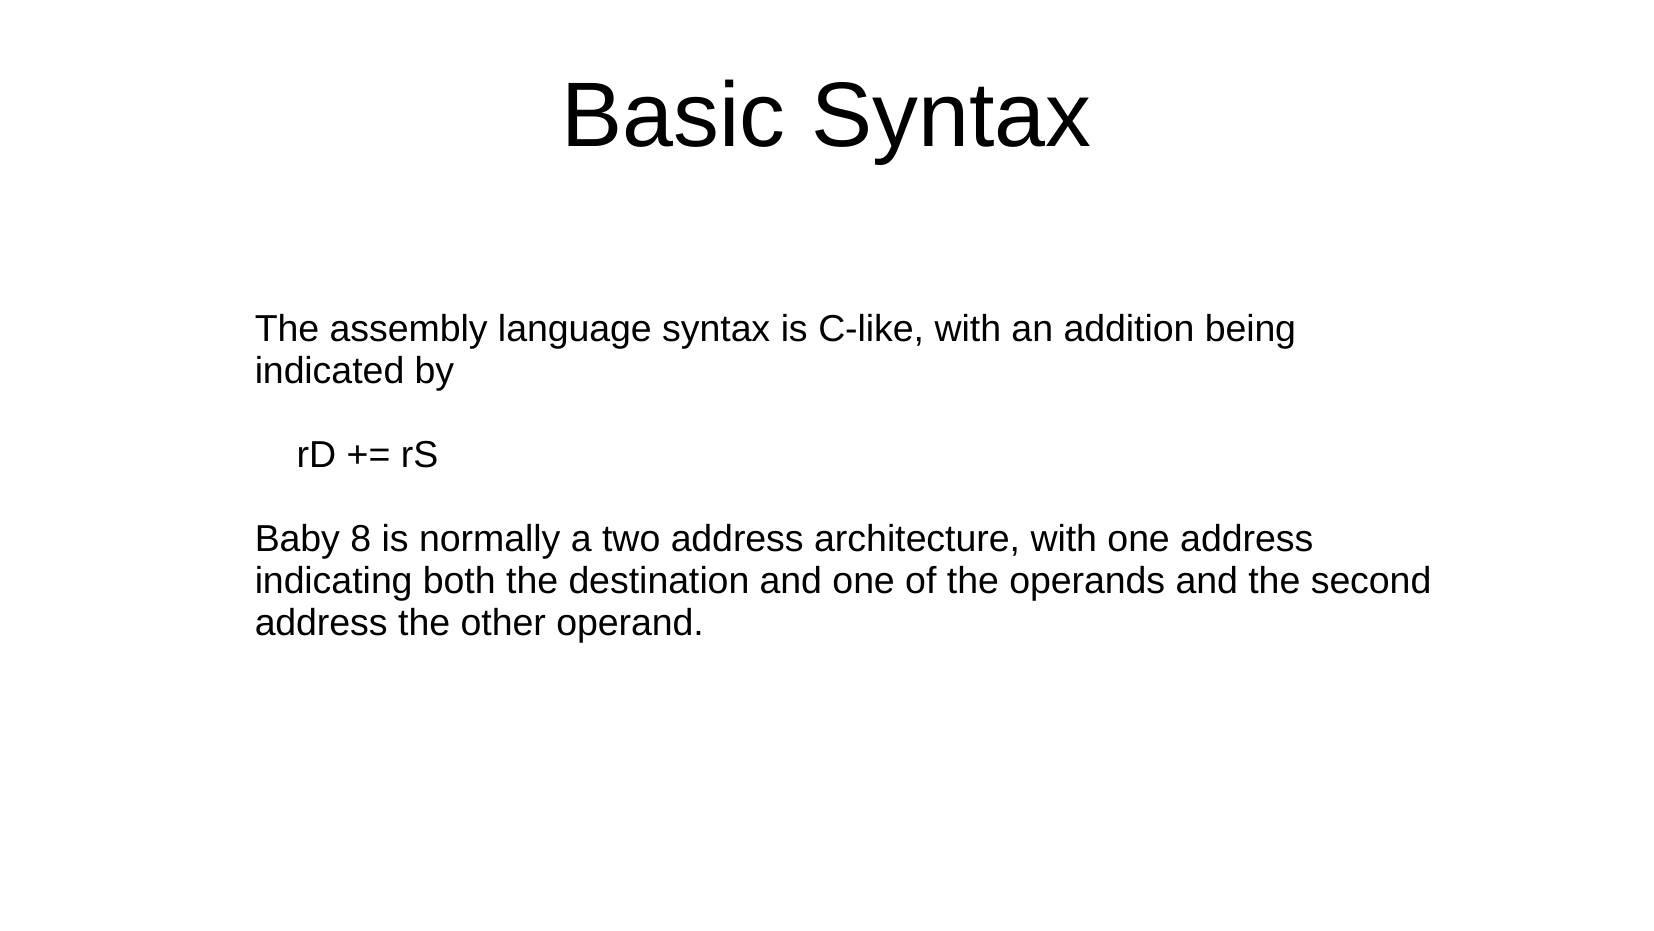

# Basic Syntax
The assembly language syntax is C-like, with an addition being
indicated by
 rD += rS
Baby 8 is normally a two address architecture, with one address indicating both the destination and one of the operands and the second address the other operand.